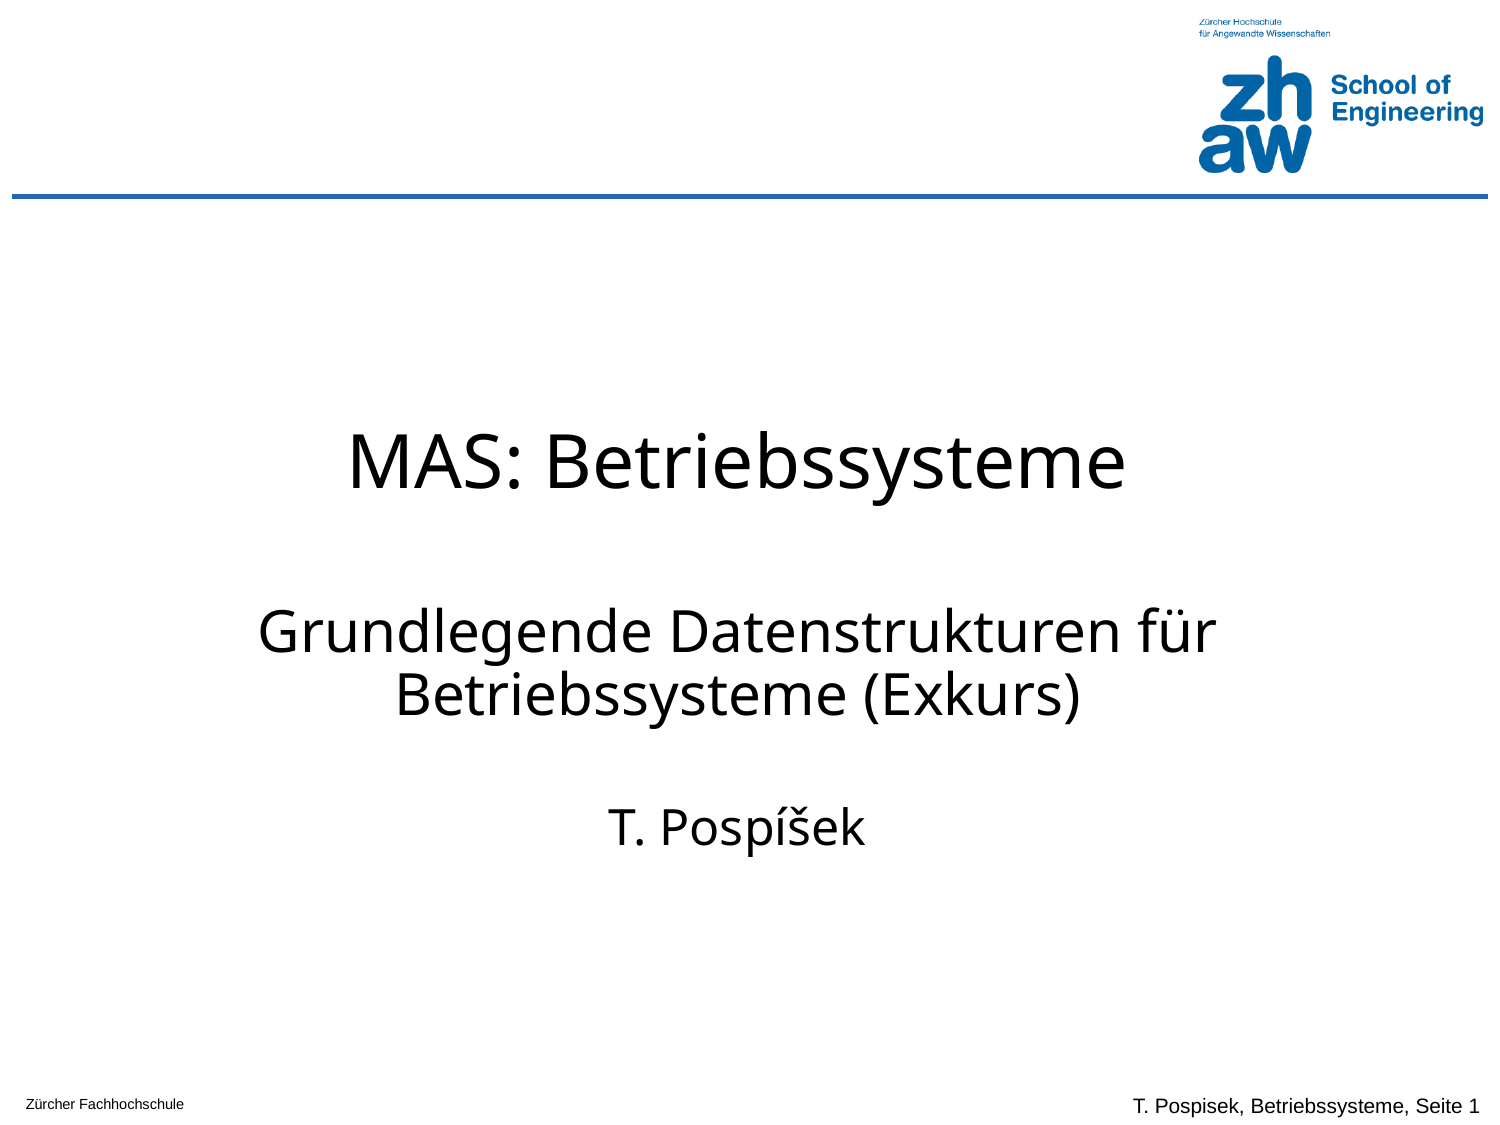

MAS: Betriebssysteme
Grundlegende Datenstrukturen für Betriebssysteme (Exkurs)
T. Pospíšek